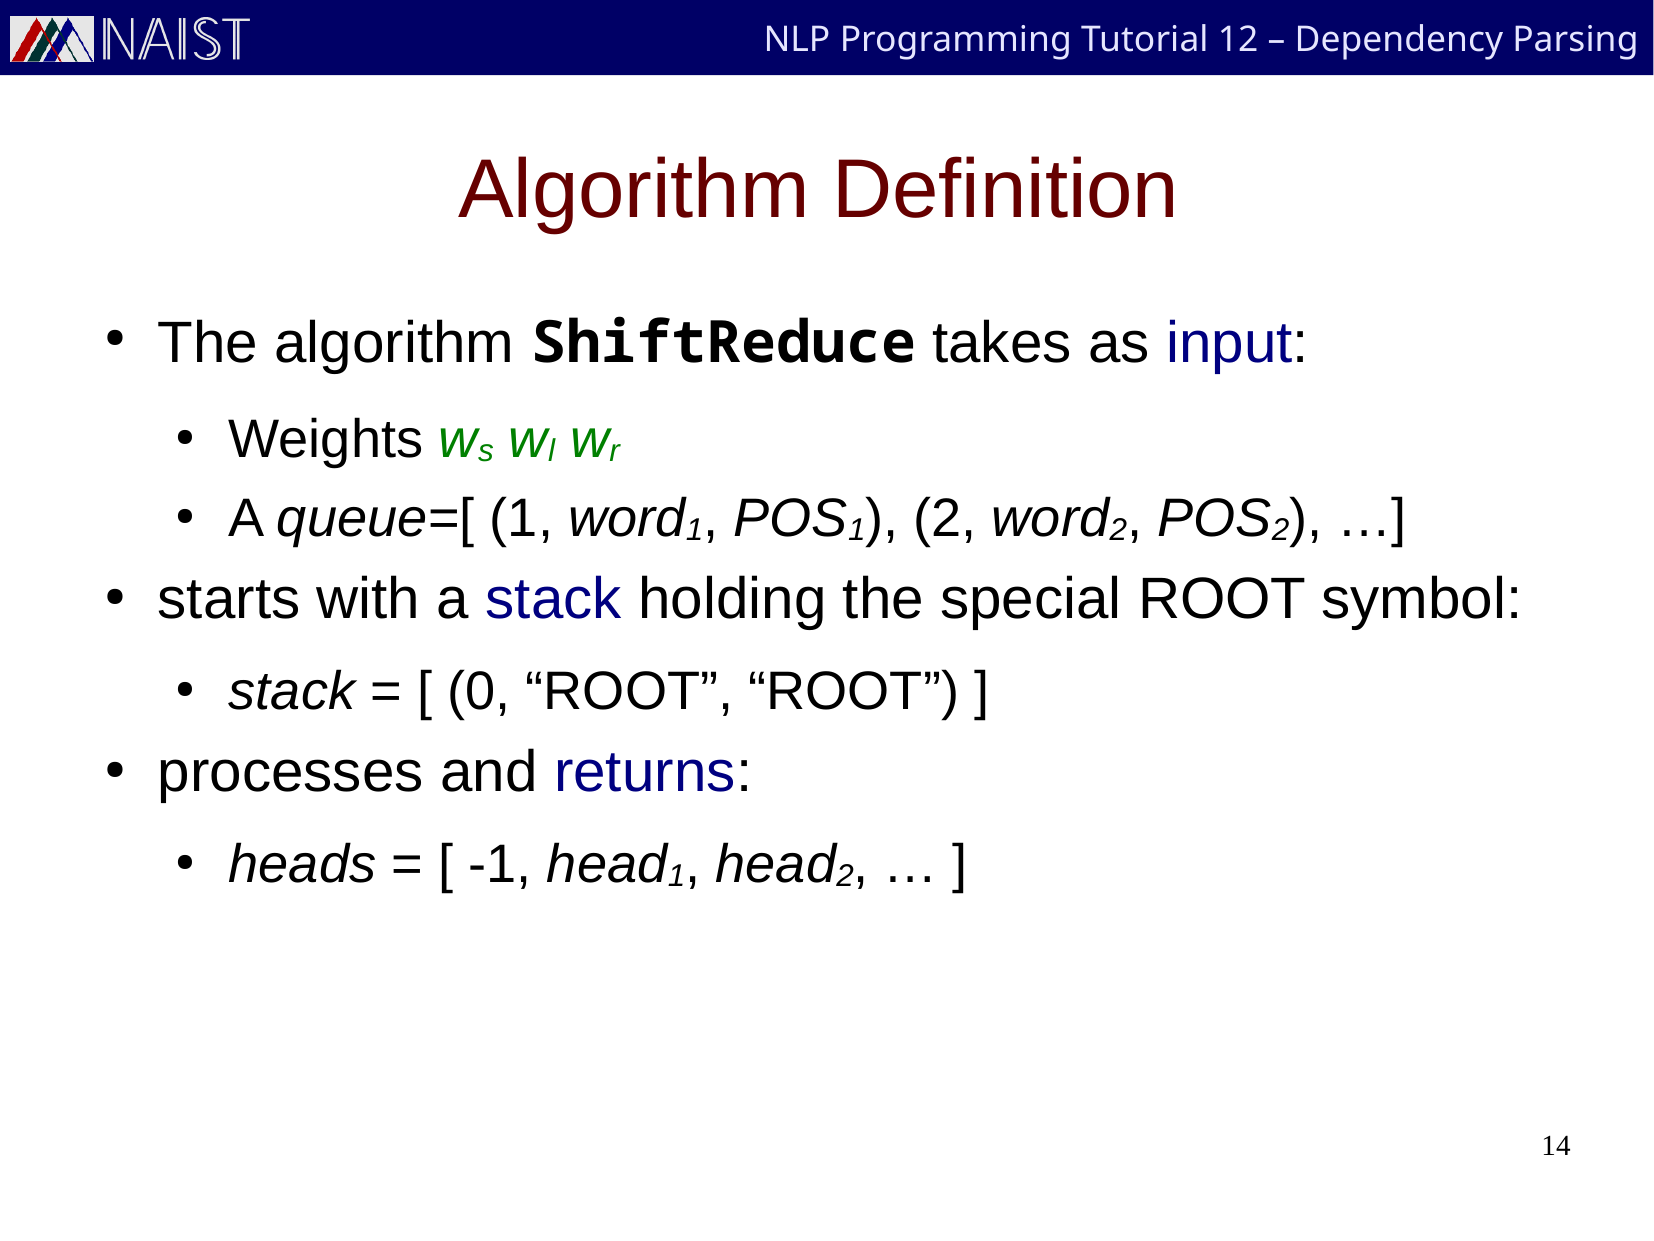

# Algorithm Definition
The algorithm ShiftReduce takes as input:
Weights ws wl wr
A queue=[ (1, word1, POS1), (2, word2, POS2), …]
starts with a stack holding the special ROOT symbol:
stack = [ (0, “ROOT”, “ROOT”) ]
processes and returns:
heads = [ -1, head1, head2, … ]
14